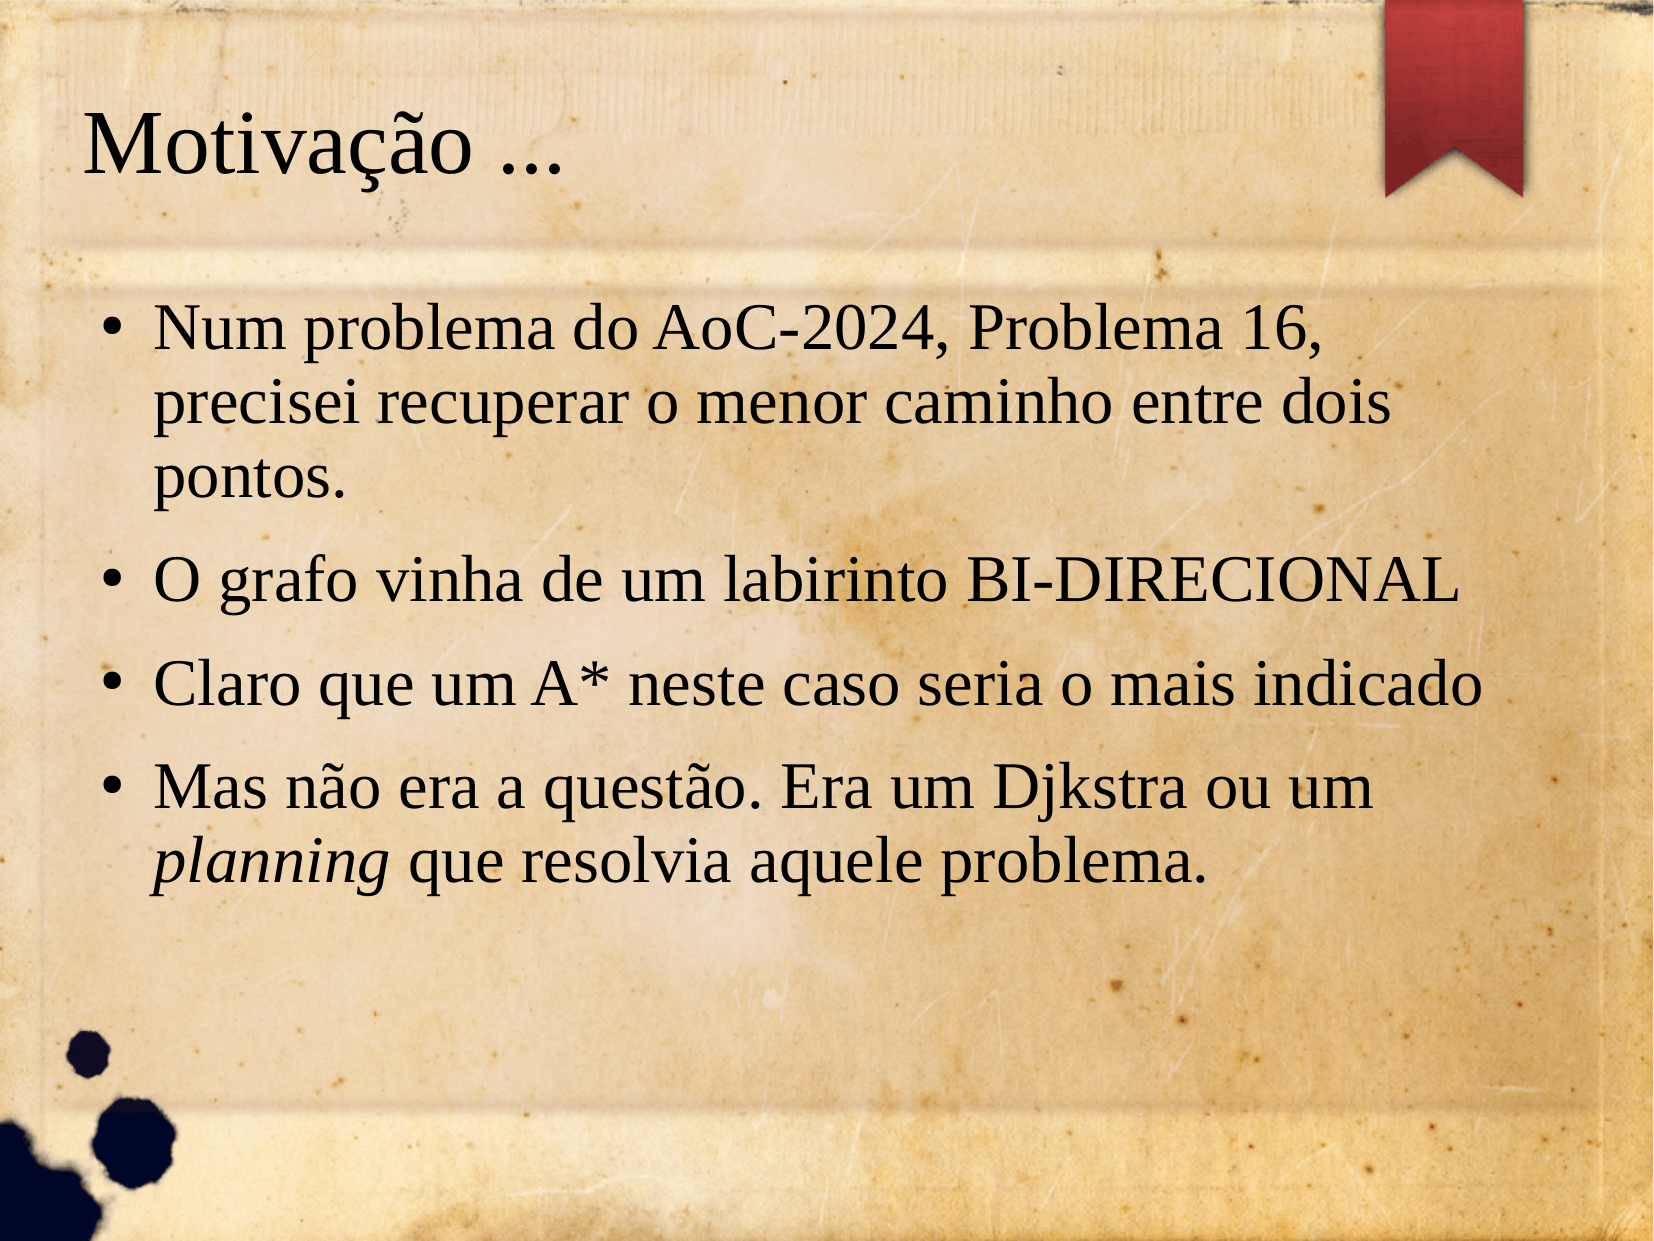

# Motivação ...
Num problema do AoC-2024, Problema 16, precisei recuperar o menor caminho entre dois pontos.
O grafo vinha de um labirinto BI-DIRECIONAL
Claro que um A* neste caso seria o mais indicado
Mas não era a questão. Era um Djkstra ou um planning que resolvia aquele problema.